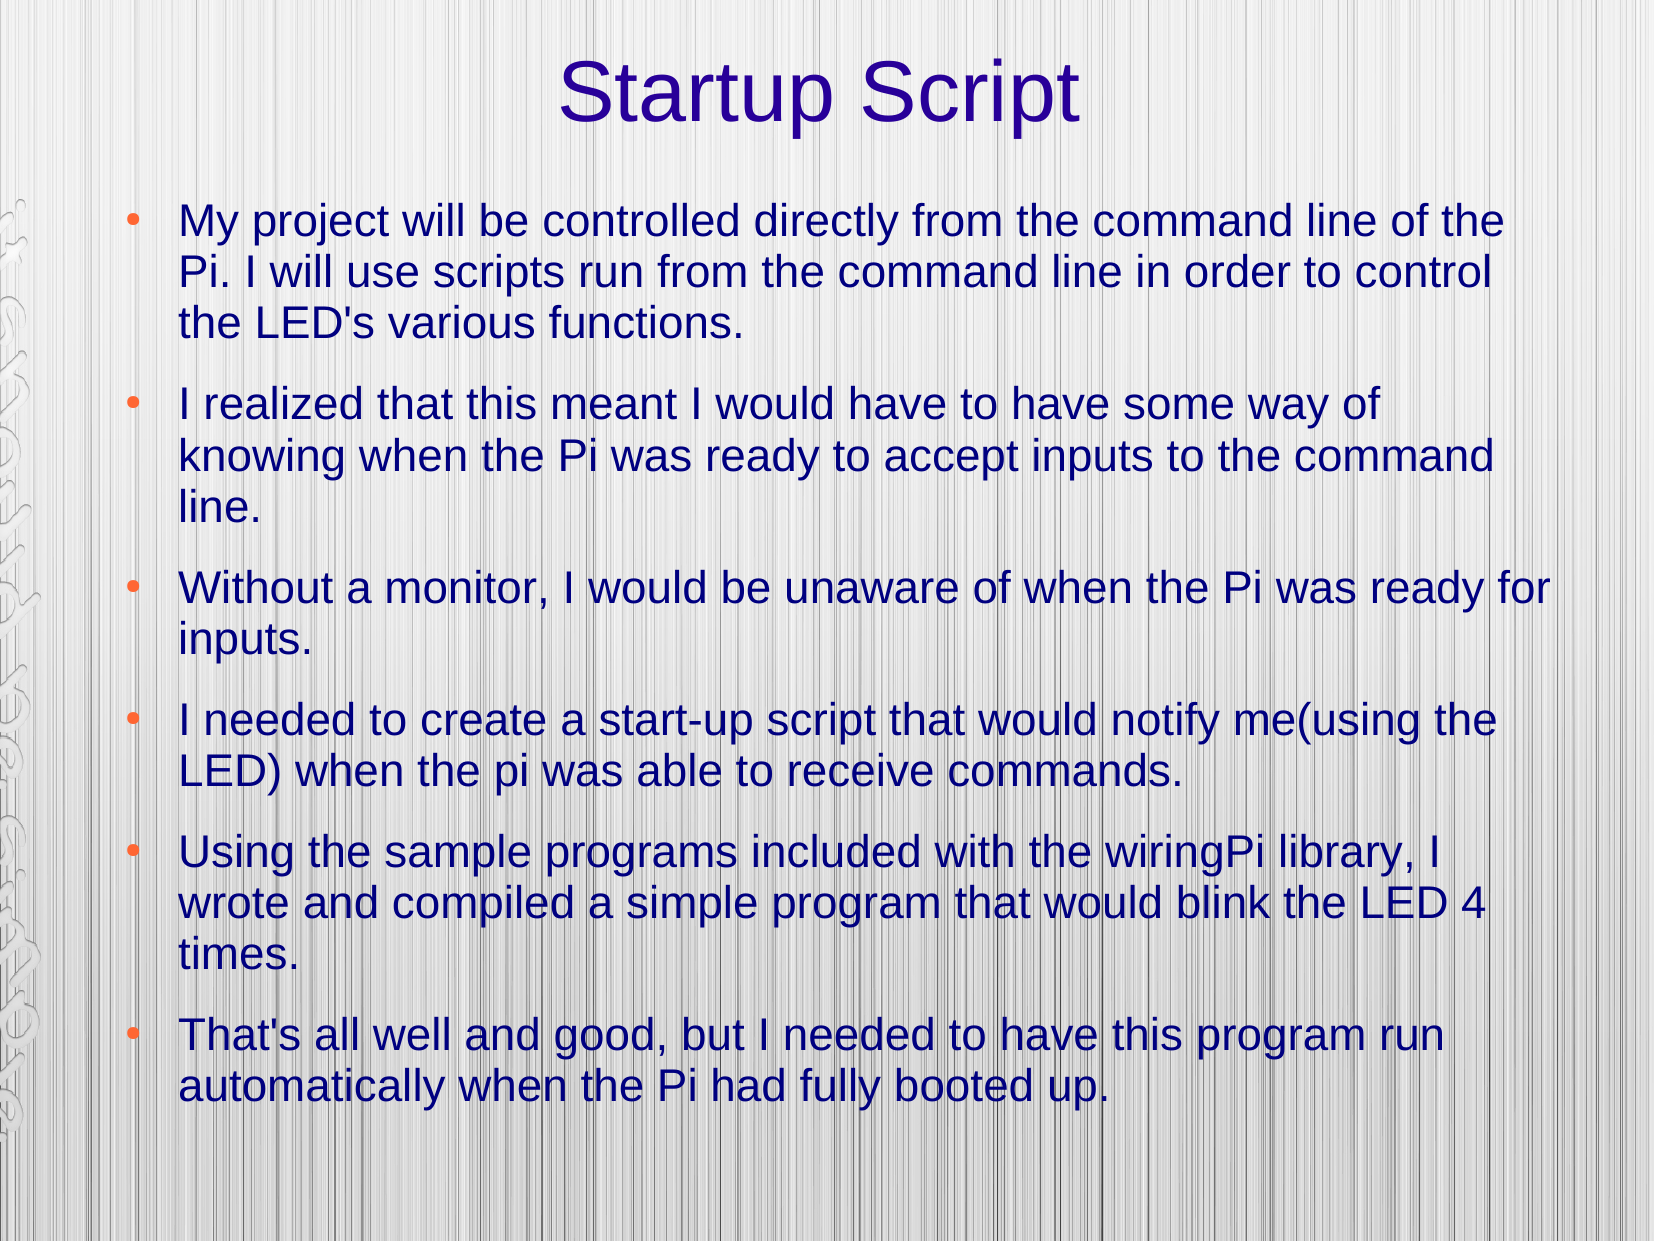

# Startup Script
My project will be controlled directly from the command line of the Pi. I will use scripts run from the command line in order to control the LED's various functions.
I realized that this meant I would have to have some way of knowing when the Pi was ready to accept inputs to the command line.
Without a monitor, I would be unaware of when the Pi was ready for inputs.
I needed to create a start-up script that would notify me(using the LED) when the pi was able to receive commands.
Using the sample programs included with the wiringPi library, I wrote and compiled a simple program that would blink the LED 4 times.
That's all well and good, but I needed to have this program run automatically when the Pi had fully booted up.